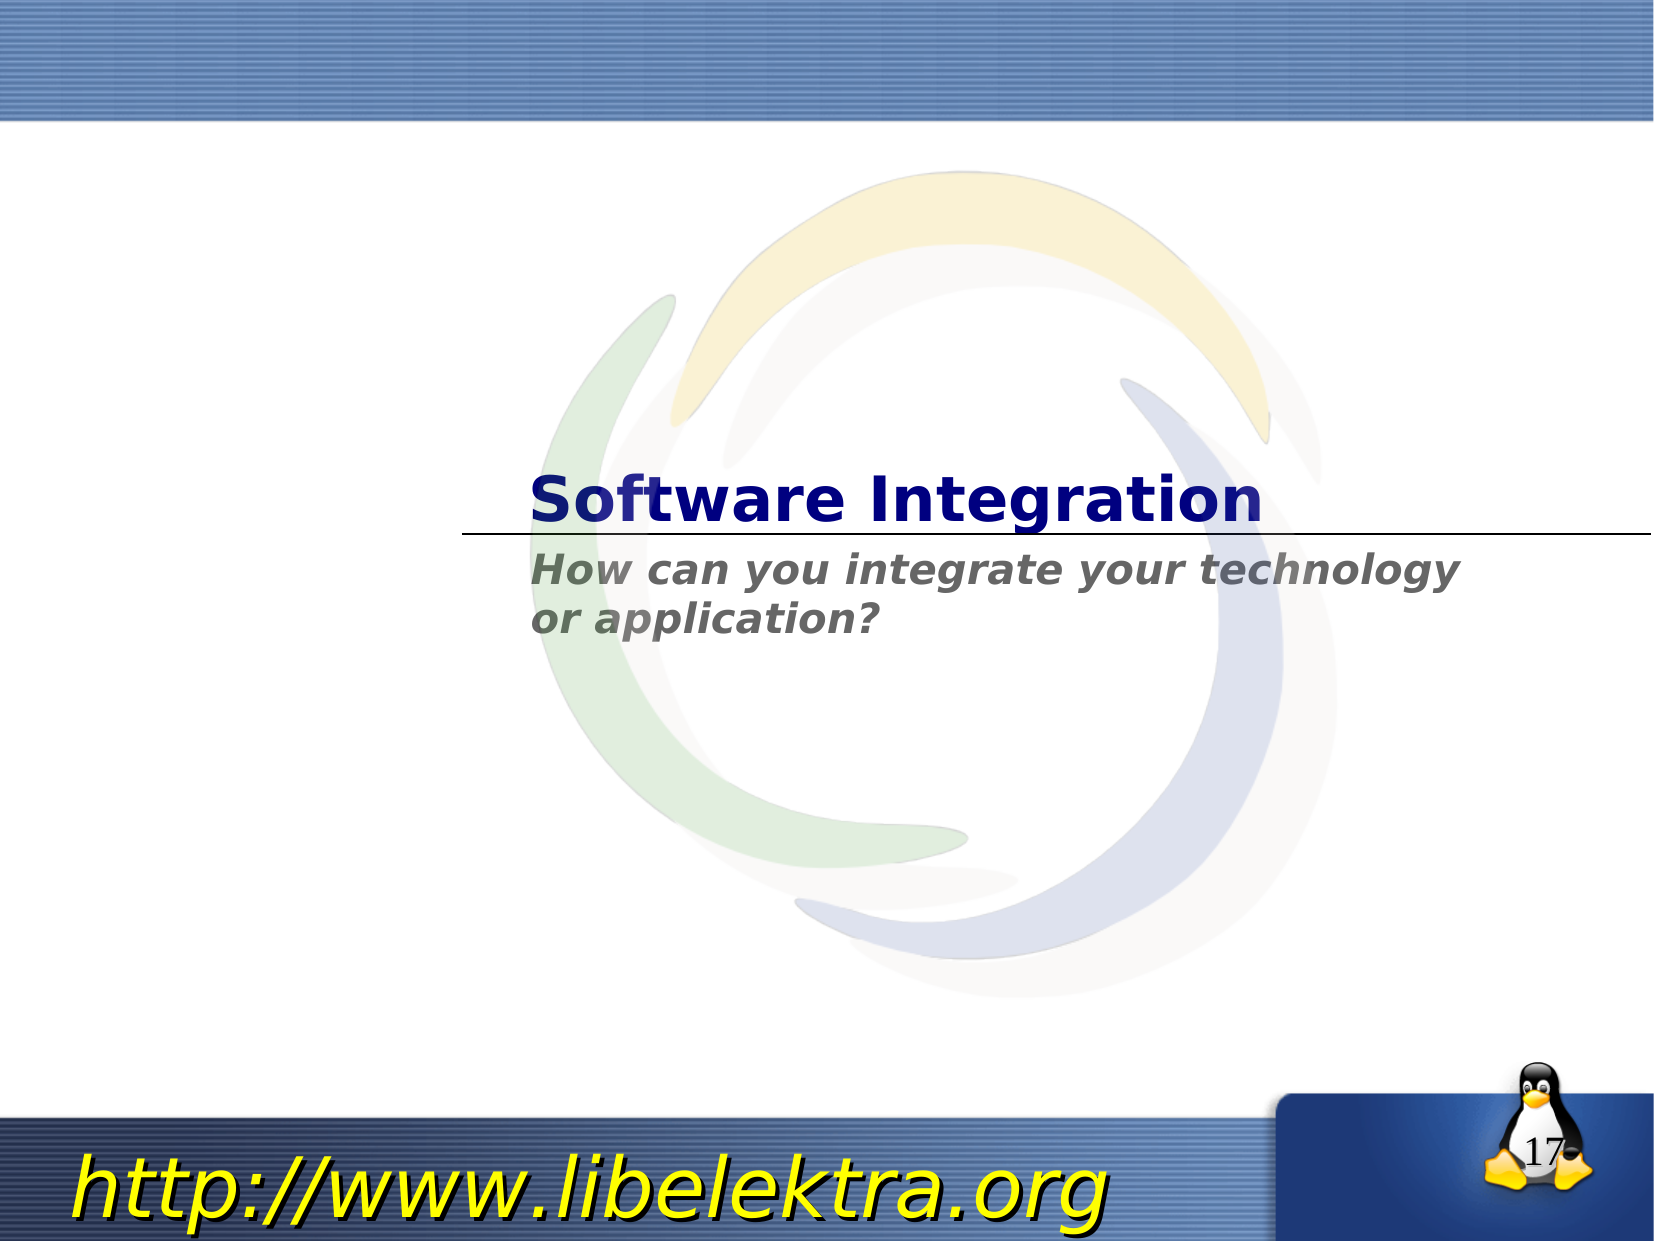

Software Integration
How can you integrate your technology or application?